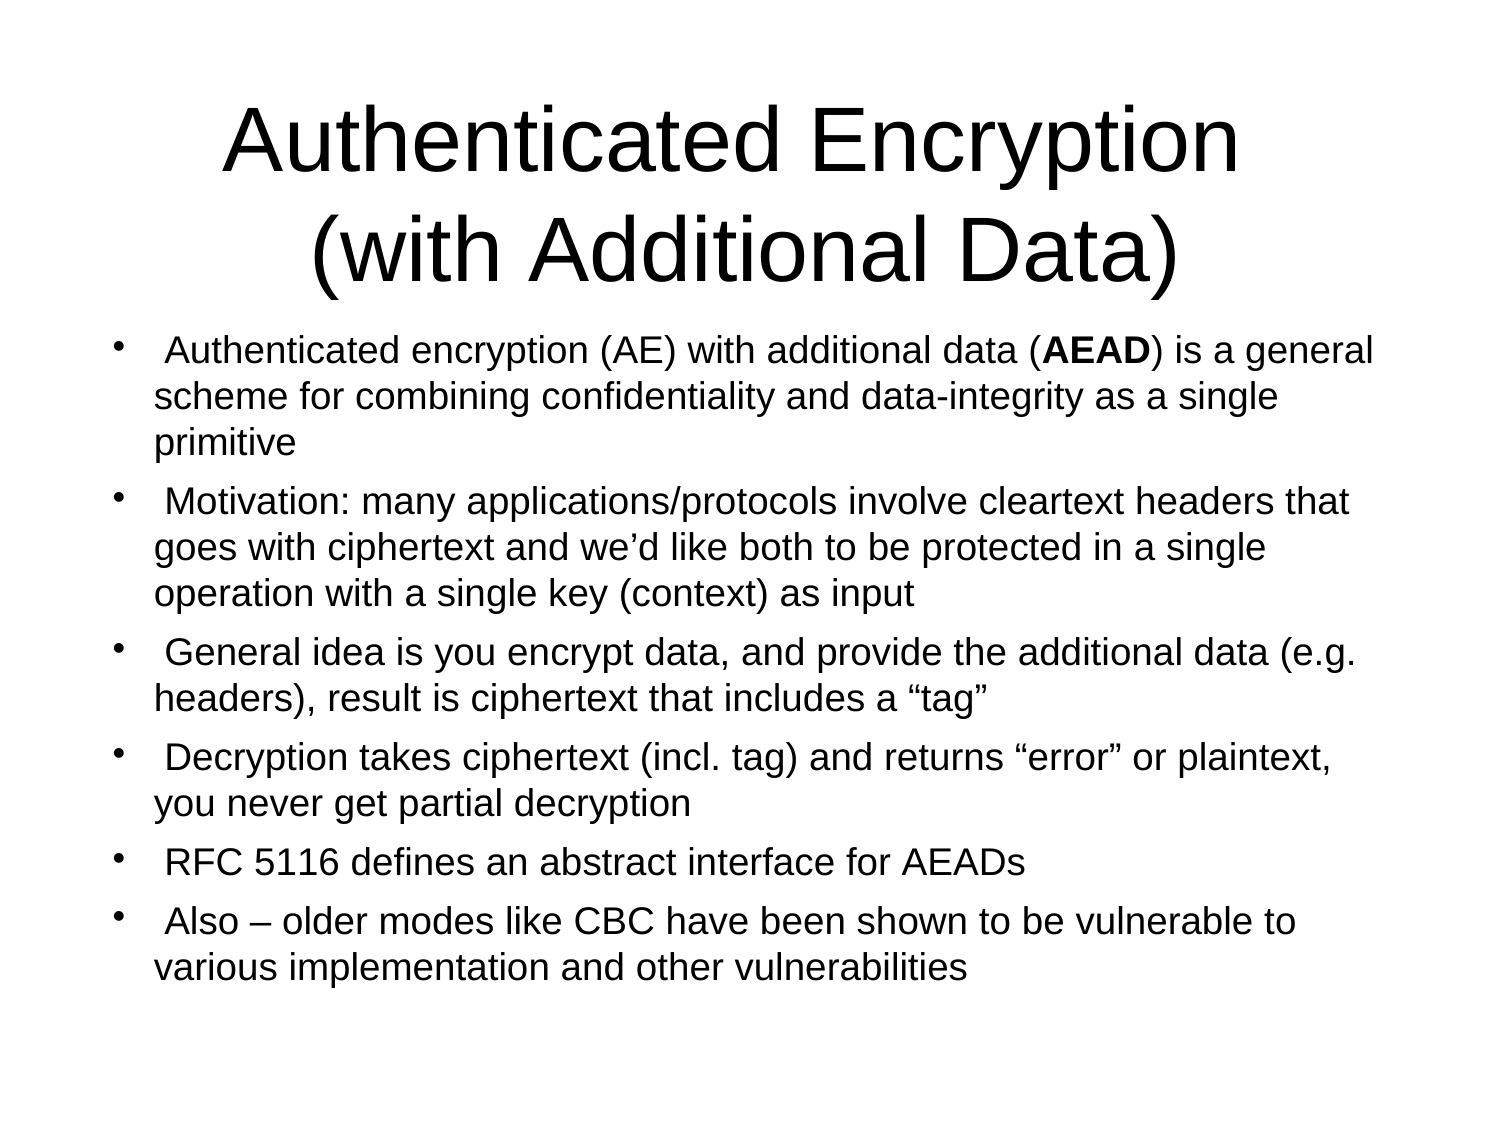

# Authenticated Encryption (with Additional Data)
 Authenticated encryption (AE) with additional data (AEAD) is a general scheme for combining confidentiality and data-integrity as a single primitive
 Motivation: many applications/protocols involve cleartext headers that goes with ciphertext and we’d like both to be protected in a single operation with a single key (context) as input
 General idea is you encrypt data, and provide the additional data (e.g. headers), result is ciphertext that includes a “tag”
 Decryption takes ciphertext (incl. tag) and returns “error” or plaintext, you never get partial decryption
 RFC 5116 defines an abstract interface for AEADs
 Also – older modes like CBC have been shown to be vulnerable to various implementation and other vulnerabilities